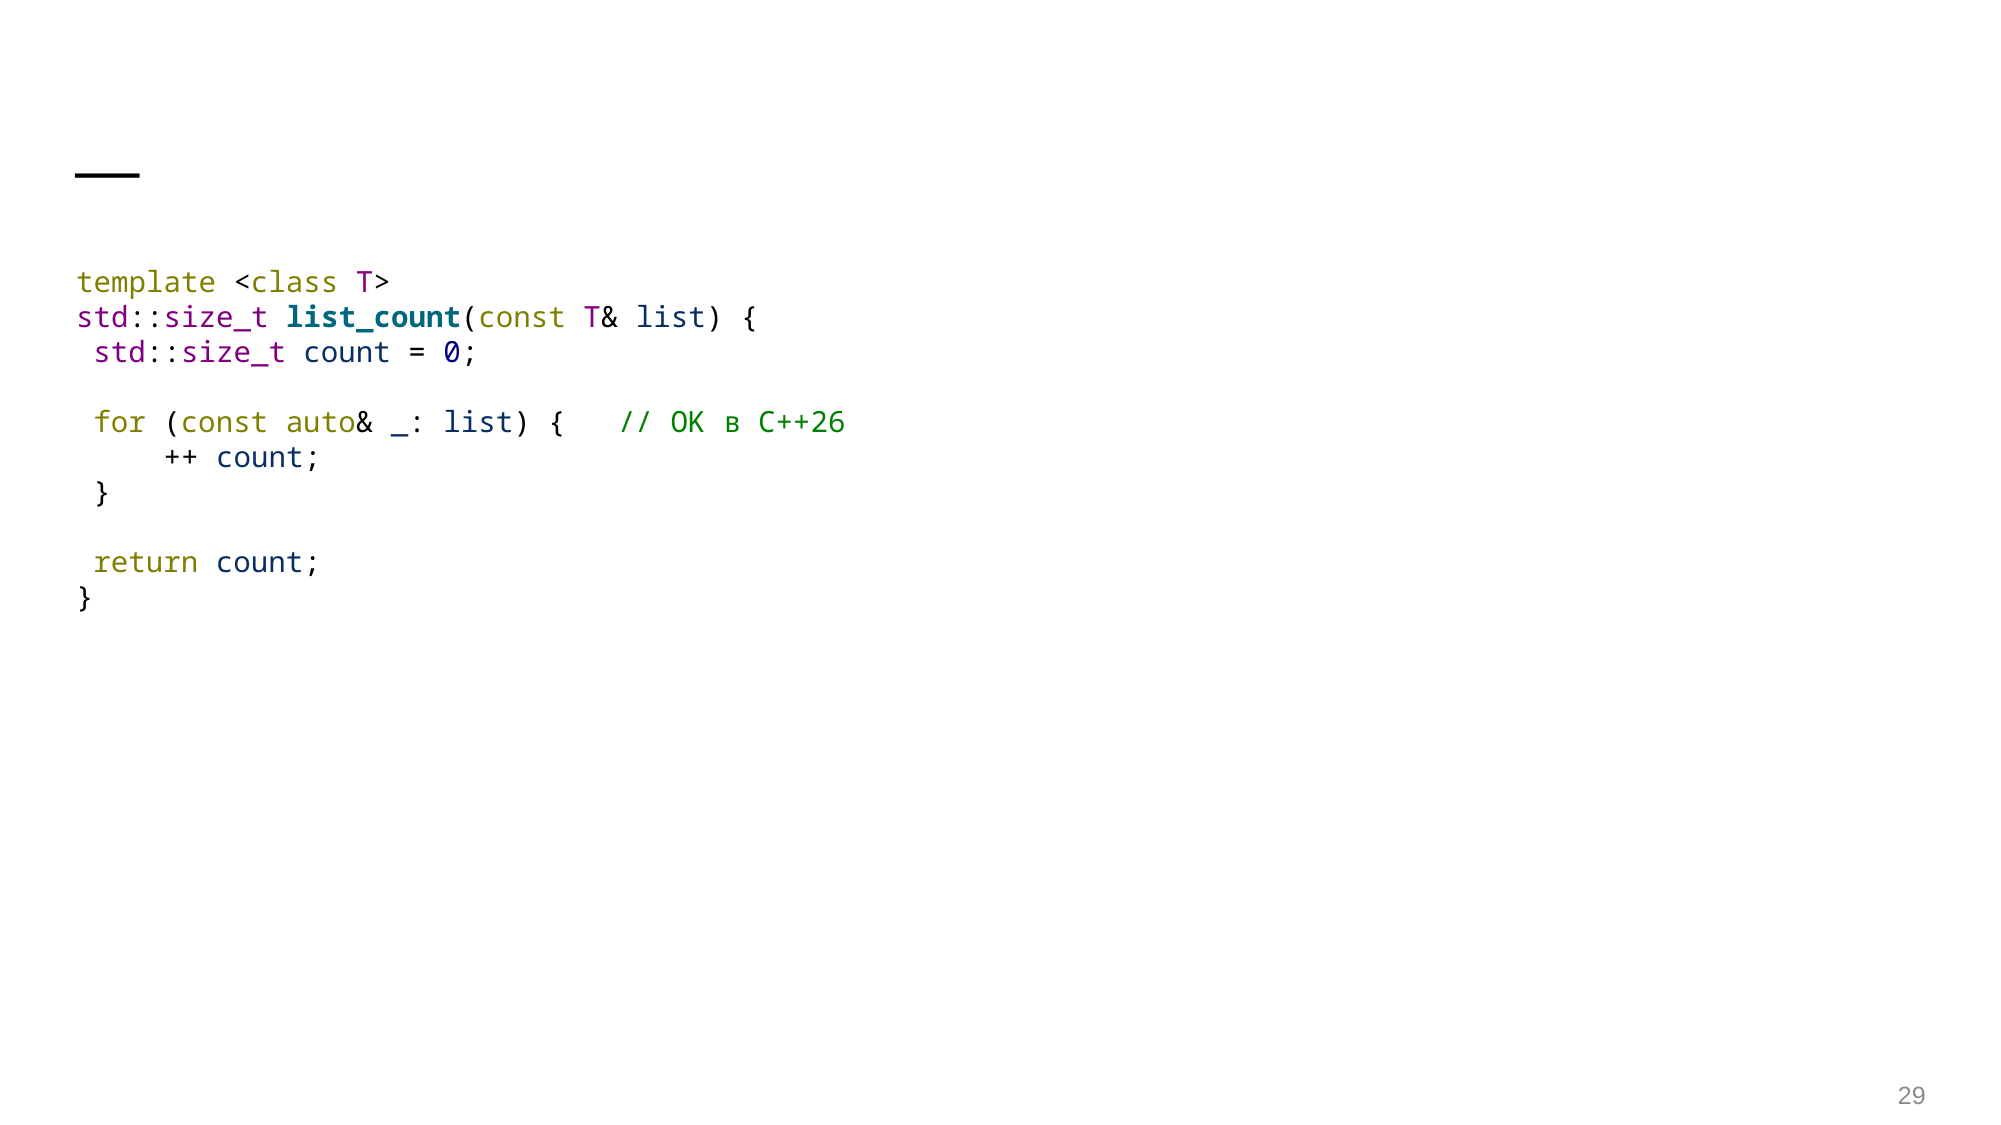

# _
template <class T>
std::size_t list_count(const T& list) {
 std::size_t count = 0;
 for (const auto& _: list) { // OK в С++26
 ++ count;
 }
 return count;
}